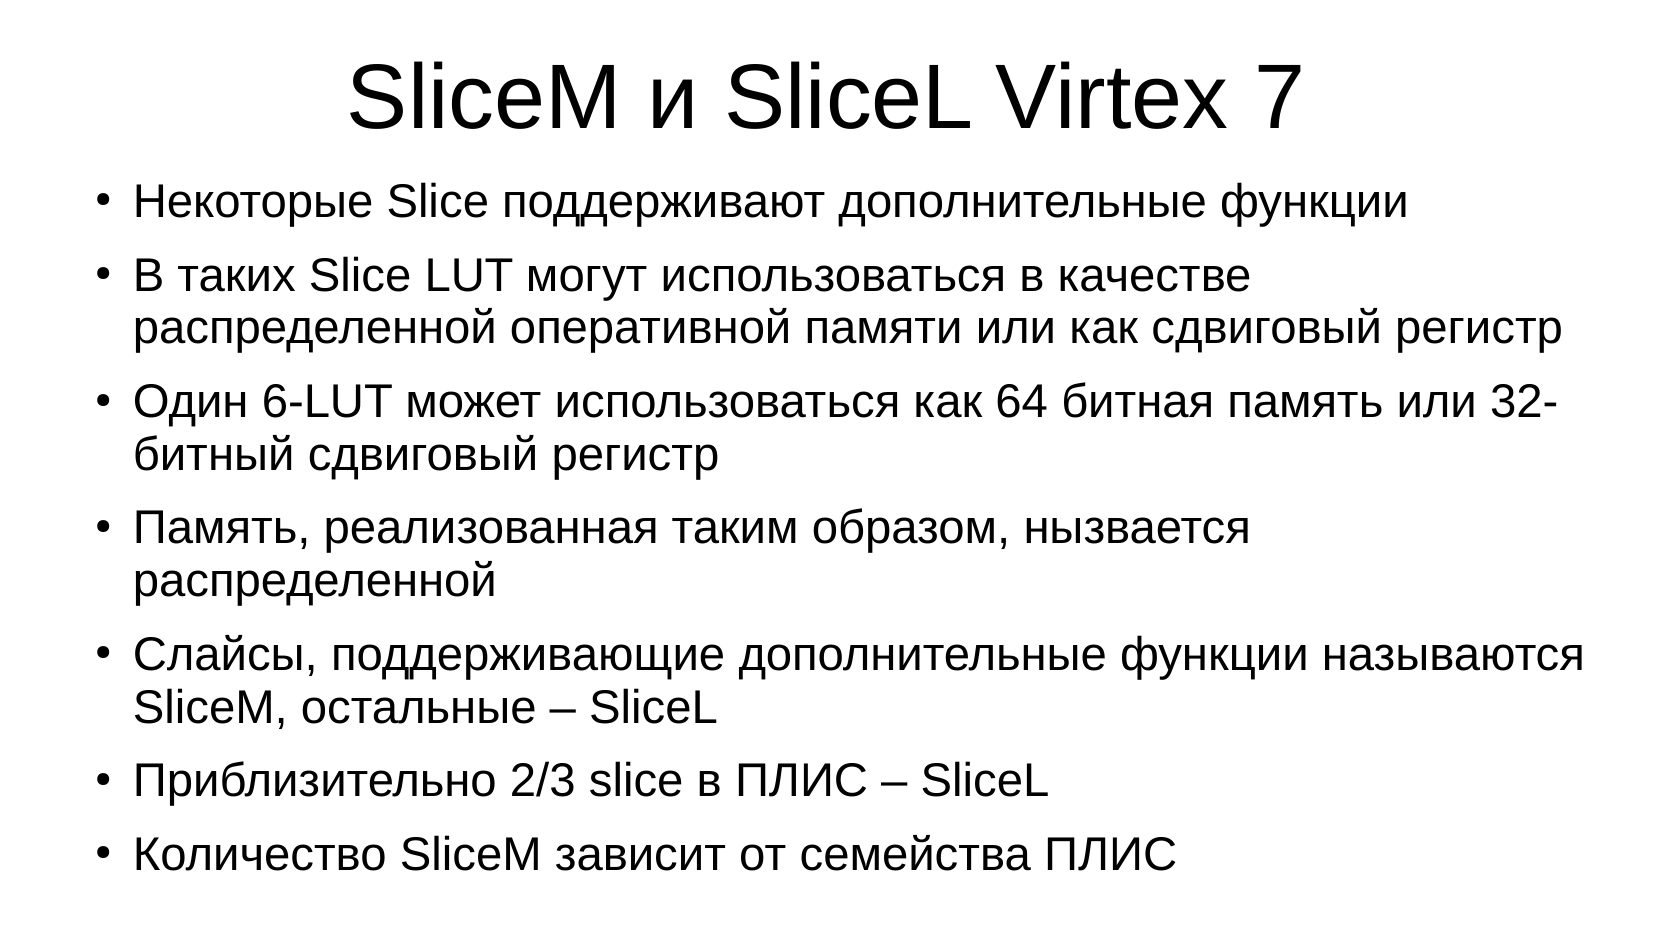

# SliceM и SliceL Virtex 7
Некоторые Slice поддерживают дополнительные функции
В таких Slice LUT могут использоваться в качестве распределенной оперативной памяти или как сдвиговый регистр
Один 6-LUT может использоваться как 64 битная память или 32-битный сдвиговый регистр
Память, реализованная таким образом, нызвается распределенной
Слайсы, поддерживающие дополнительные функции называются SliceM, остальные – SliceL
Приблизительно 2/3 slice в ПЛИС – SliceL
Количество SliceM зависит от семейства ПЛИС